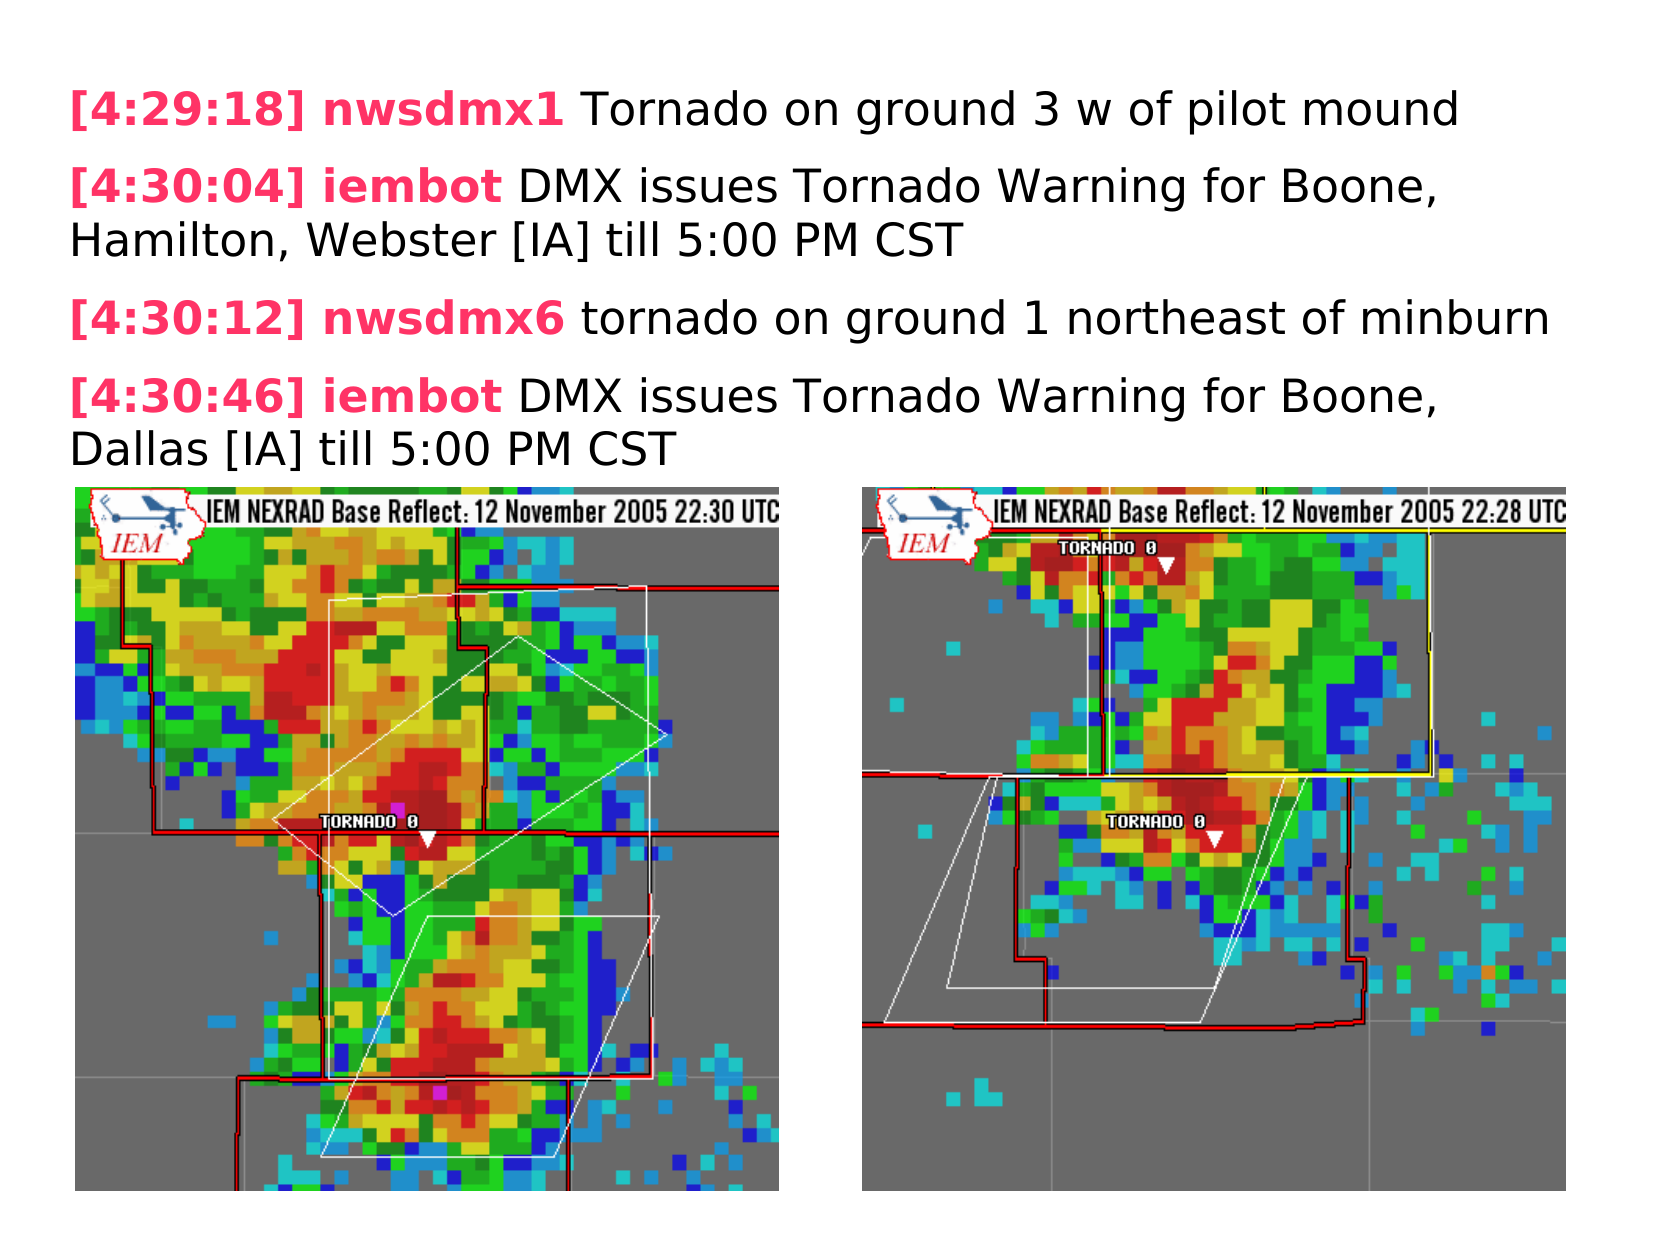

[4:29:18] nwsdmx1 Tornado on ground 3 w of pilot mound
[4:30:04] iembot DMX issues Tornado Warning for Boone, Hamilton, Webster [IA] till 5:00 PM CST
[4:30:12] nwsdmx6 tornado on ground 1 northeast of minburn
[4:30:46] iembot DMX issues Tornado Warning for Boone, Dallas [IA] till 5:00 PM CST